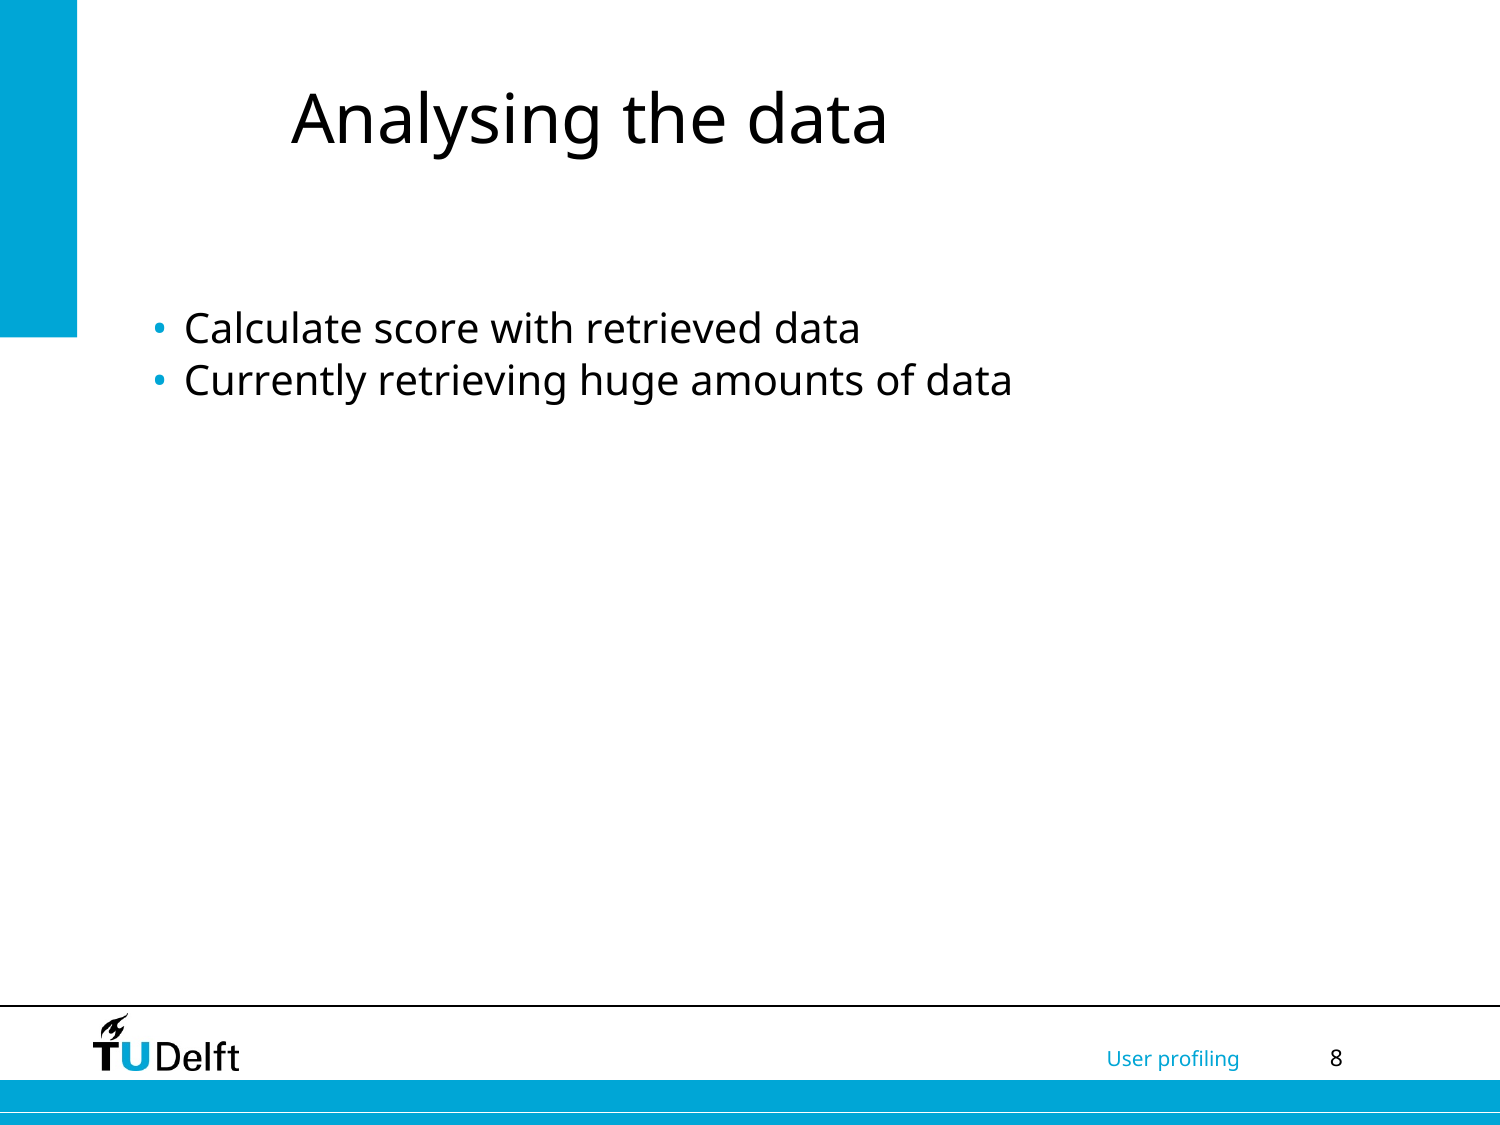

# Analysing the data
Calculate score with retrieved data
Currently retrieving huge amounts of data